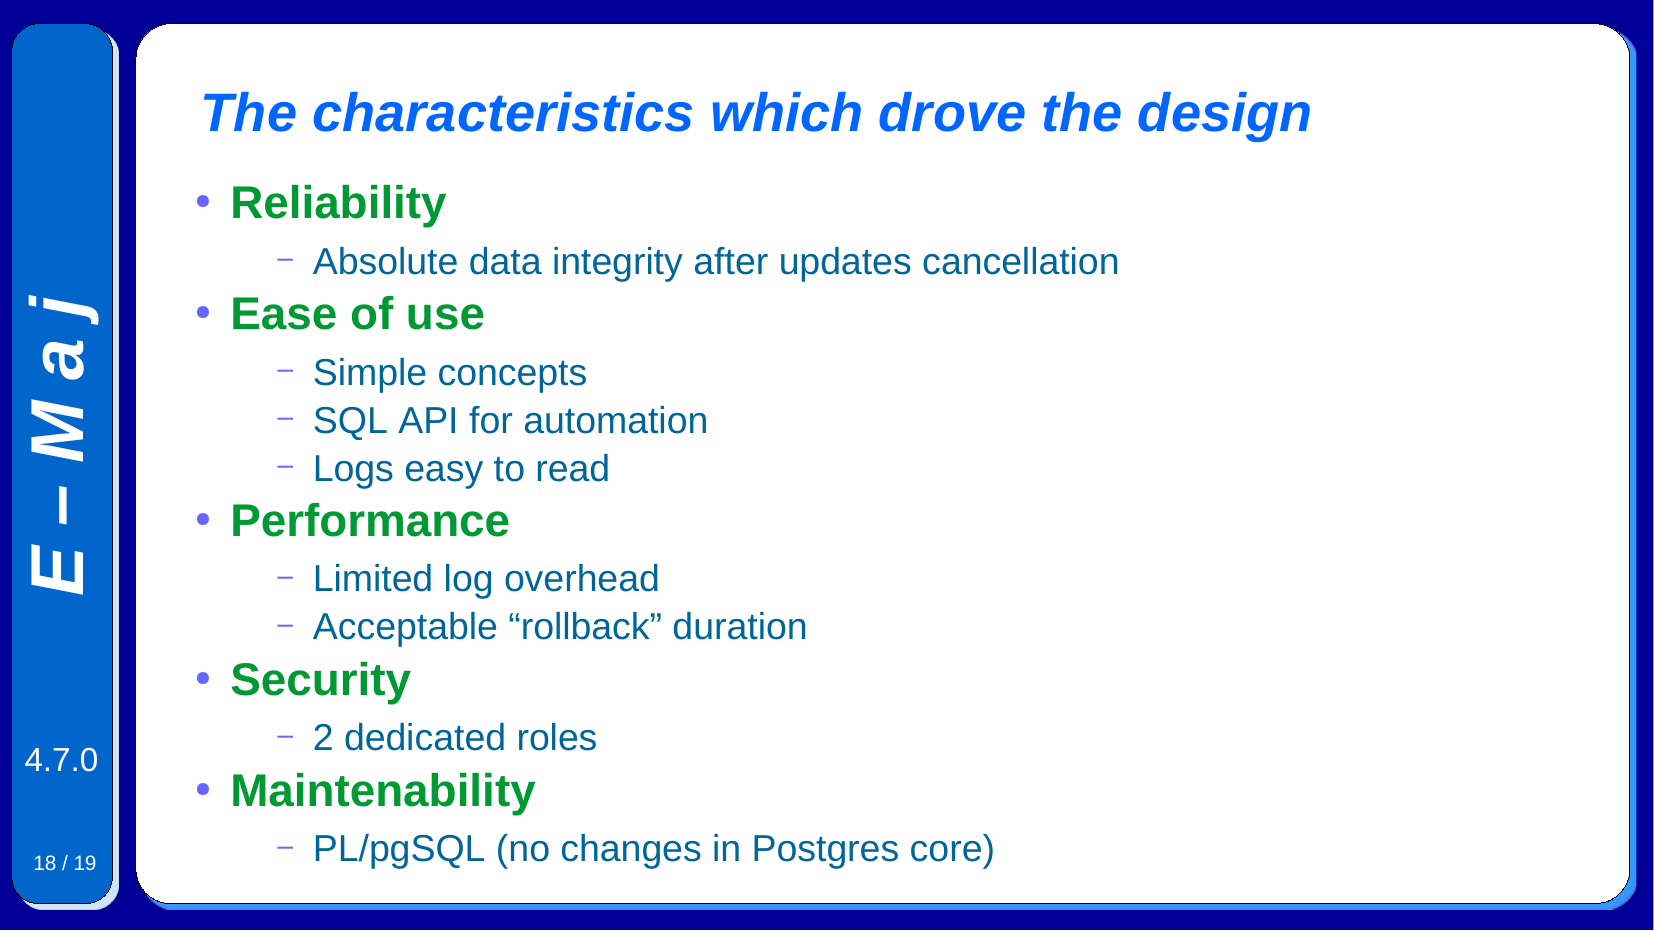

# The characteristics which drove the design
Reliability
Absolute data integrity after updates cancellation
Ease of use
Simple concepts
SQL API for automation
Logs easy to read
Performance
Limited log overhead
Acceptable “rollback” duration
Security
2 dedicated roles
Maintenability
PL/pgSQL (no changes in Postgres core)